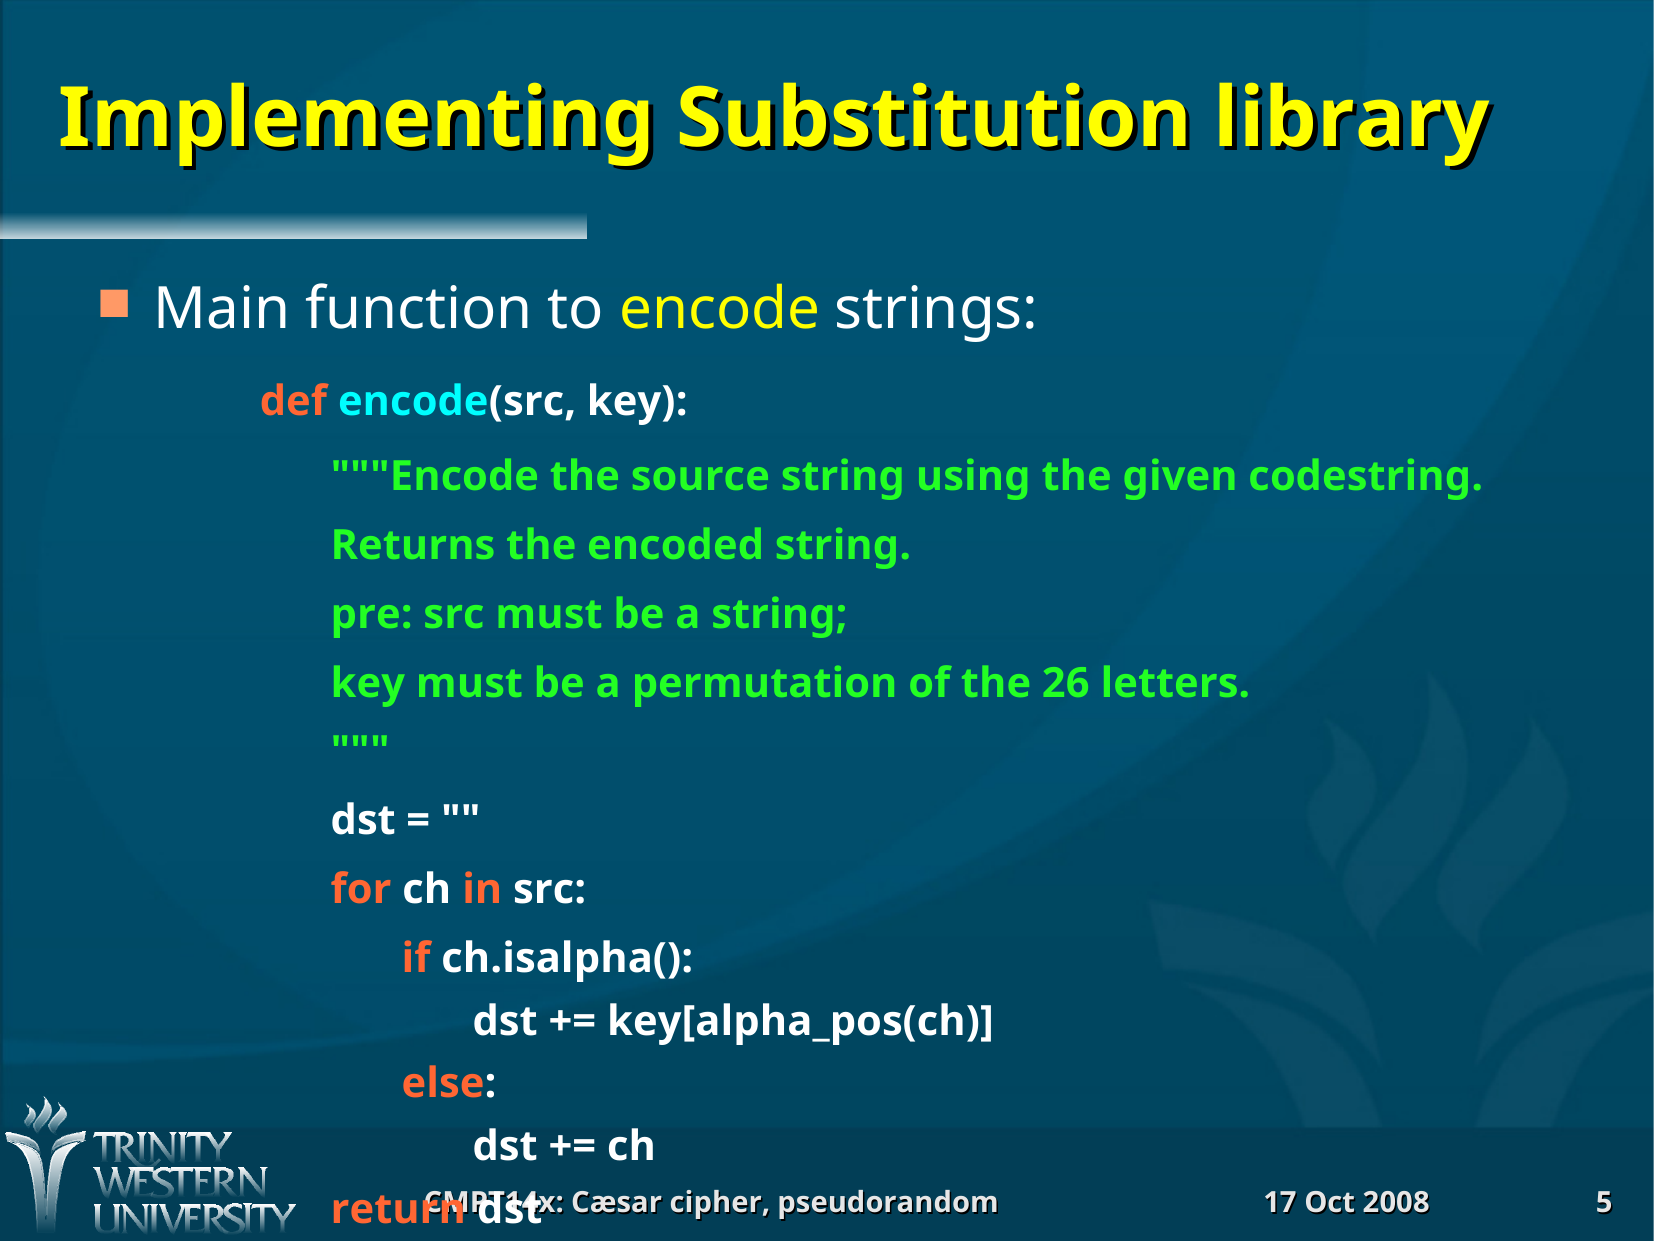

# Implementing Substitution library
Main function to encode strings:
def encode(src, key):
"""Encode the source string using the given codestring.
Returns the encoded string.
pre: src must be a string;
key must be a permutation of the 26 letters.
"""
dst = ""
for ch in src:
if ch.isalpha():
dst += key[alpha_pos(ch)]
else:
dst += ch
return dst
CMPT14x: Cæsar cipher, pseudorandom
17 Oct 2008
5